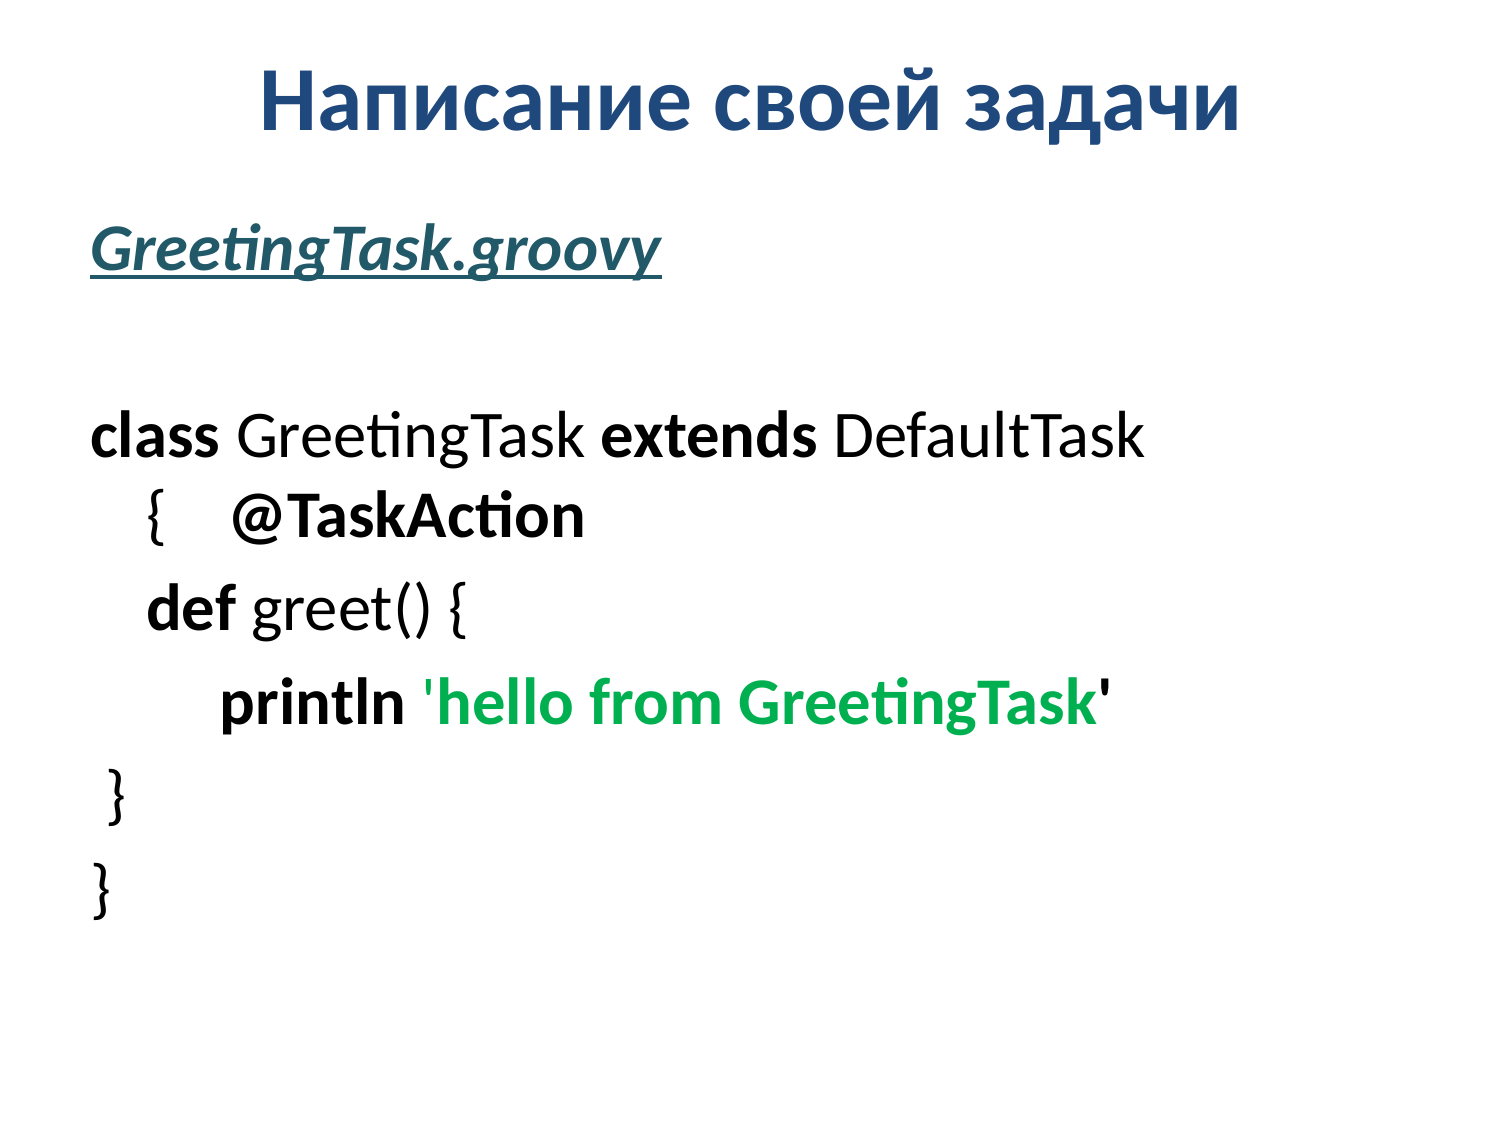

# Написание своей задачи
GreetingTask.groovy
class GreetingTask extends DefaultTask { @TaskAction
	def greet() {
		println 'hello from GreetingTask'
 }
}